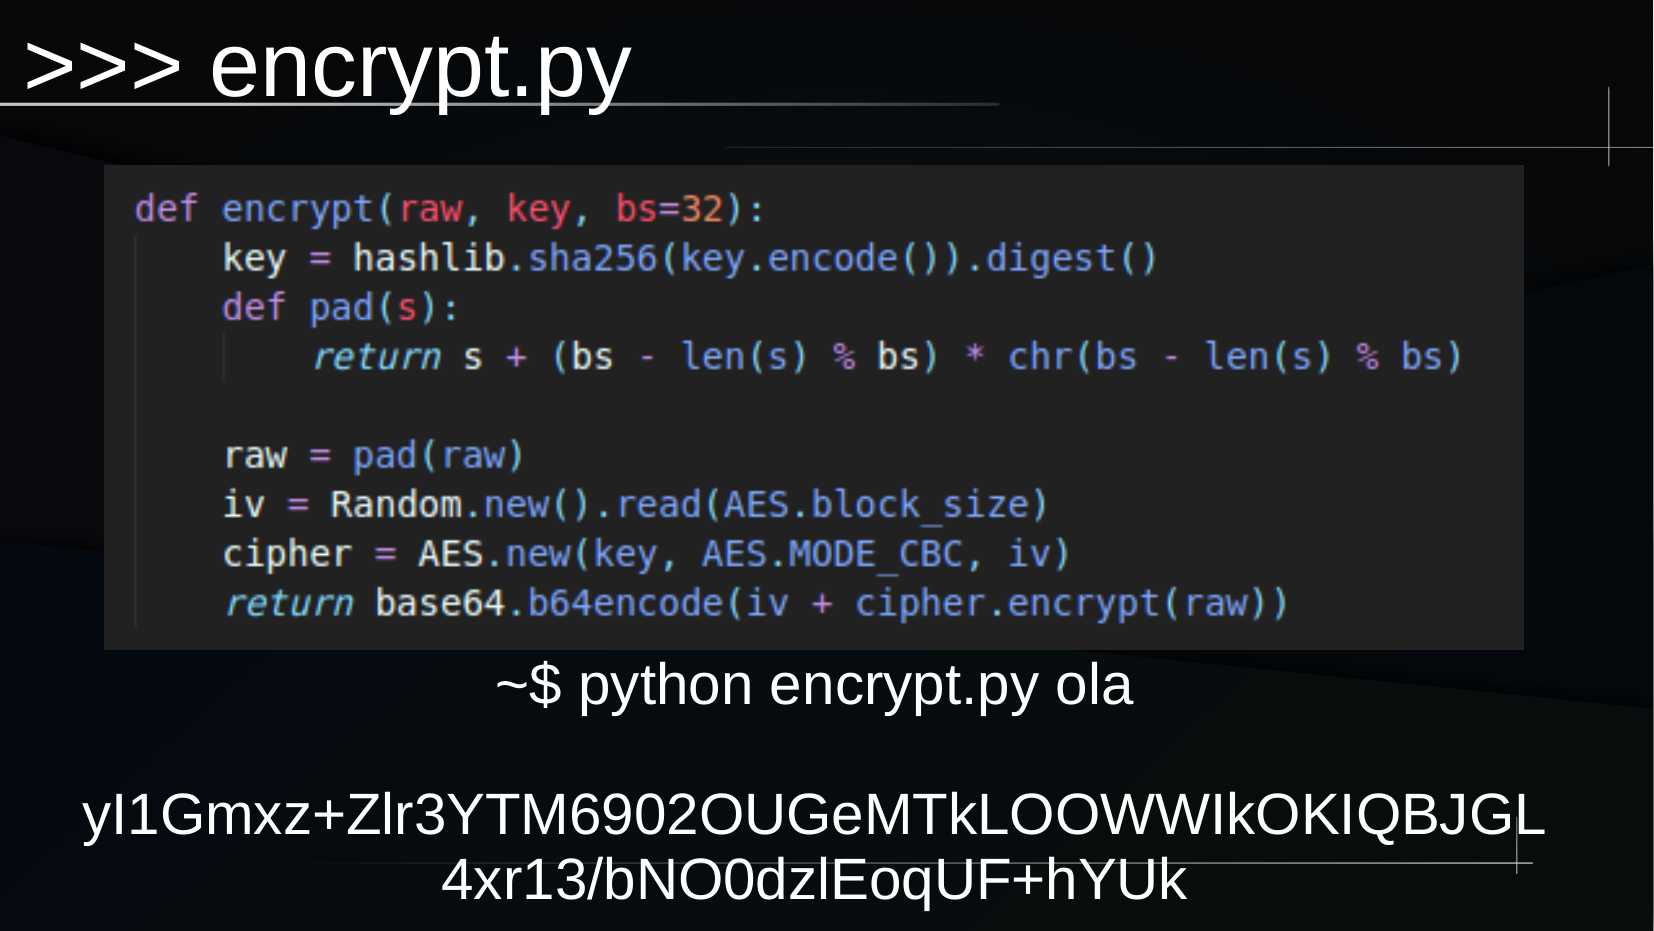

# >>> encrypt.py
~$ python encrypt.py ola
yI1Gmxz+Zlr3YTM6902OUGeMTkLOOWWIkOKIQBJGL4xr13/bNO0dzlEoqUF+hYUk